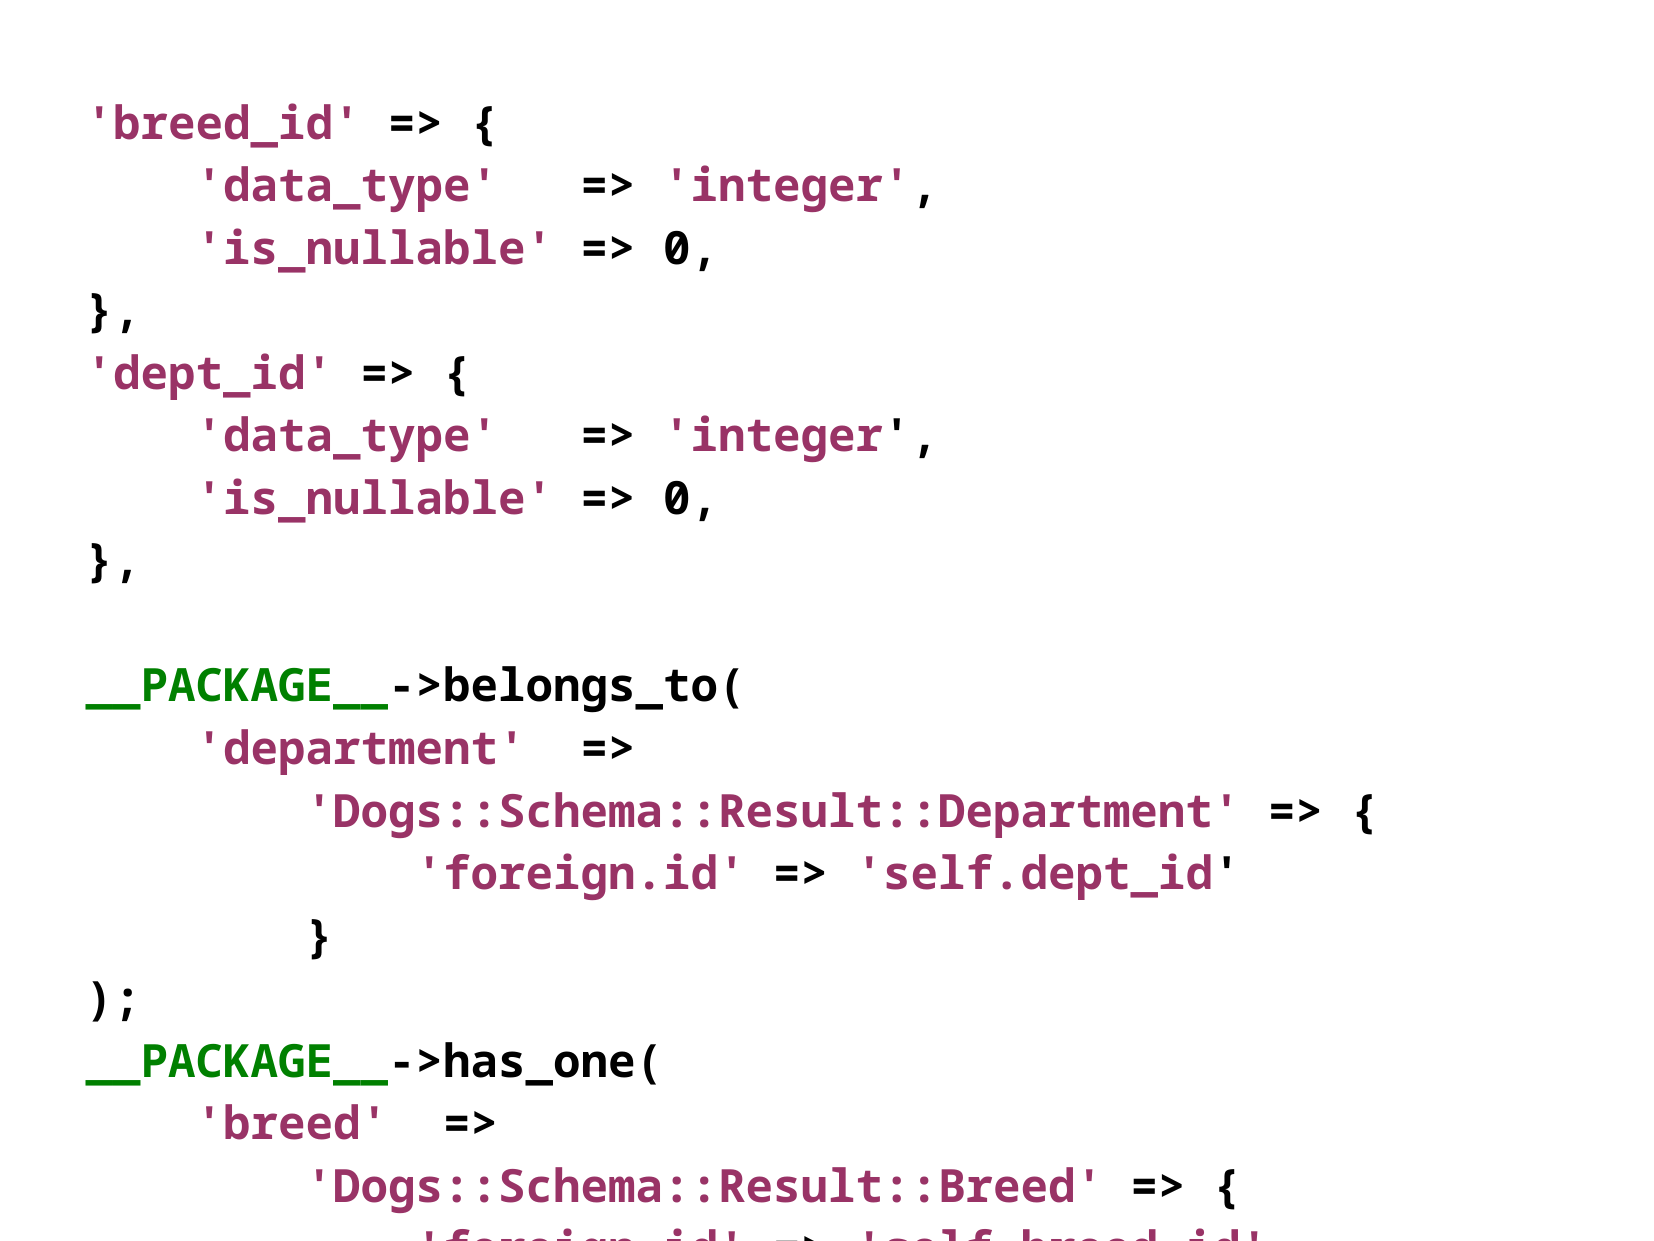

'breed_id' => {
 'data_type' => 'integer',
 'is_nullable' => 0,
},
'dept_id' => {
 'data_type' => 'integer',
 'is_nullable' => 0,
},
__PACKAGE__->belongs_to(
 'department' =>
 'Dogs::Schema::Result::Department' => {
 'foreign.id' => 'self.dept_id'
 }
);
__PACKAGE__->has_one(
 'breed' =>
 'Dogs::Schema::Result::Breed' => {
 'foreign.id' => 'self.breed_id'
 }
);